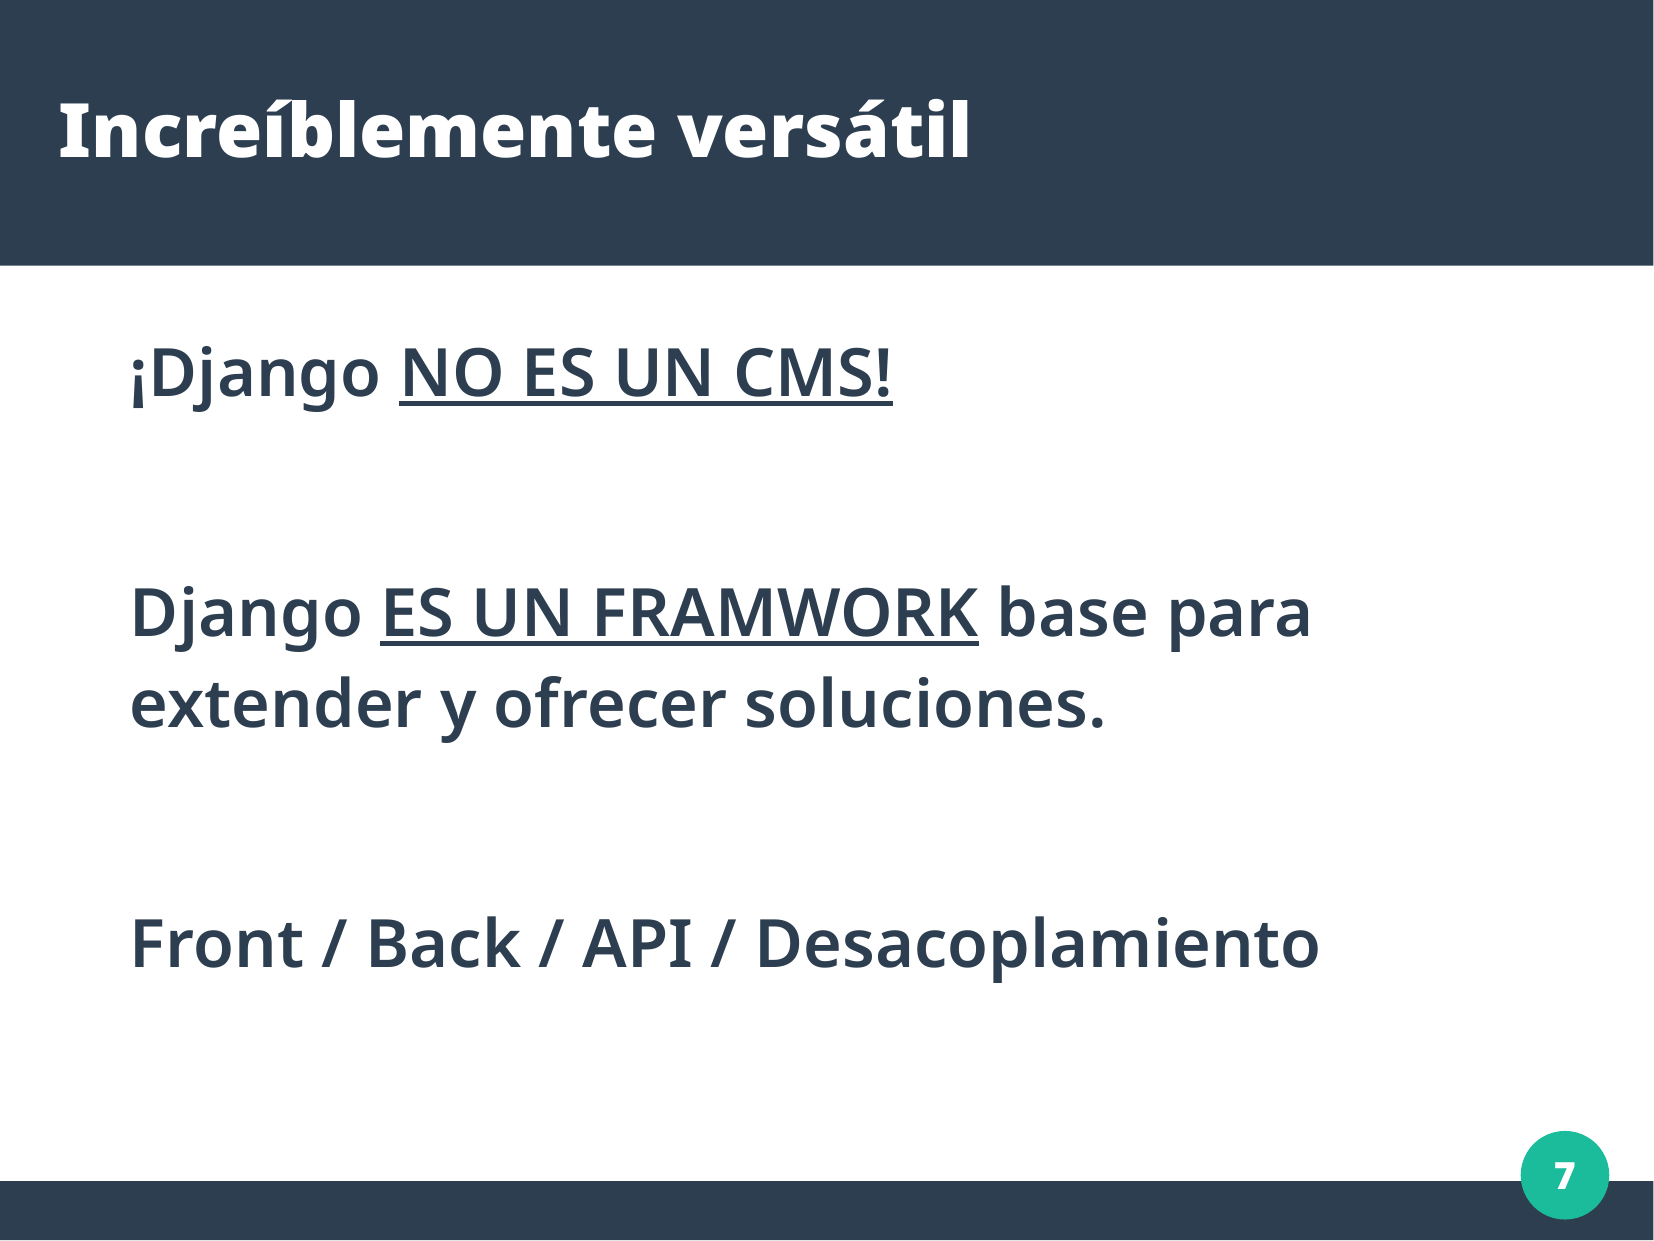

# Increíblemente versátil
¡Django NO ES UN CMS!
Django ES UN FRAMWORK base para extender y ofrecer soluciones.
Front / Back / API / Desacoplamiento
7